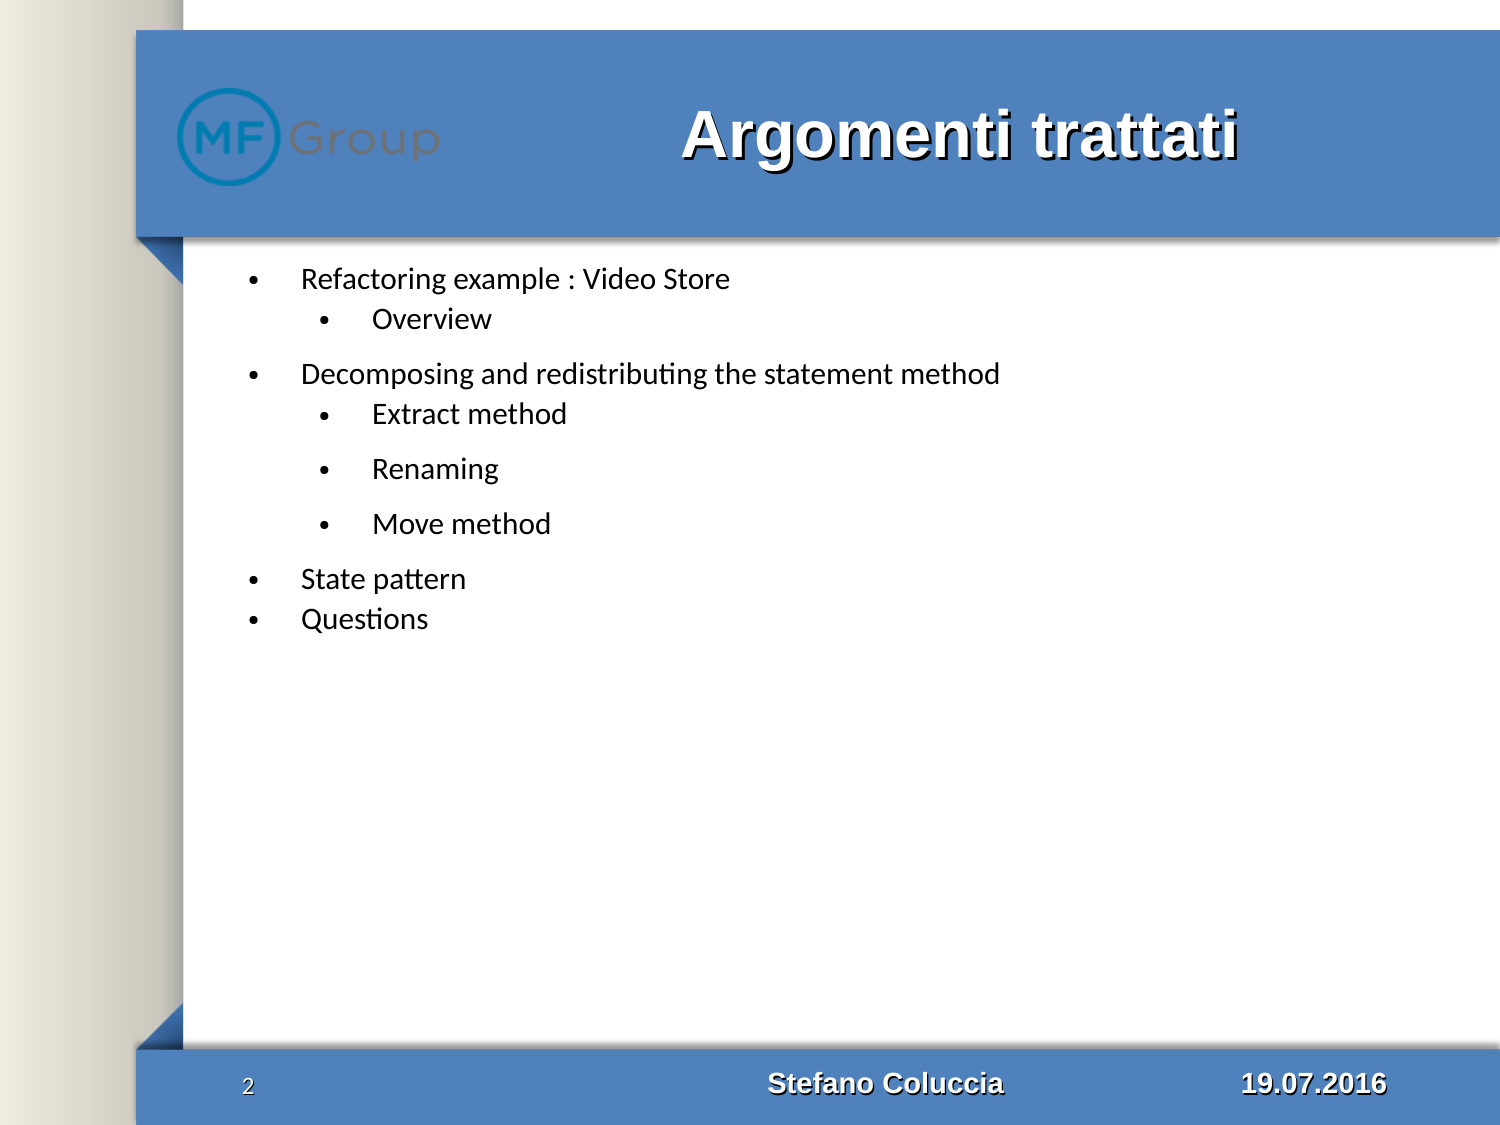

# Argomenti trattati
Refactoring example : Video Store
Overview
Decomposing and redistributing the statement method
Extract method
Renaming
Move method
State pattern
Questions
2
Stefano Coluccia
19.07.2016